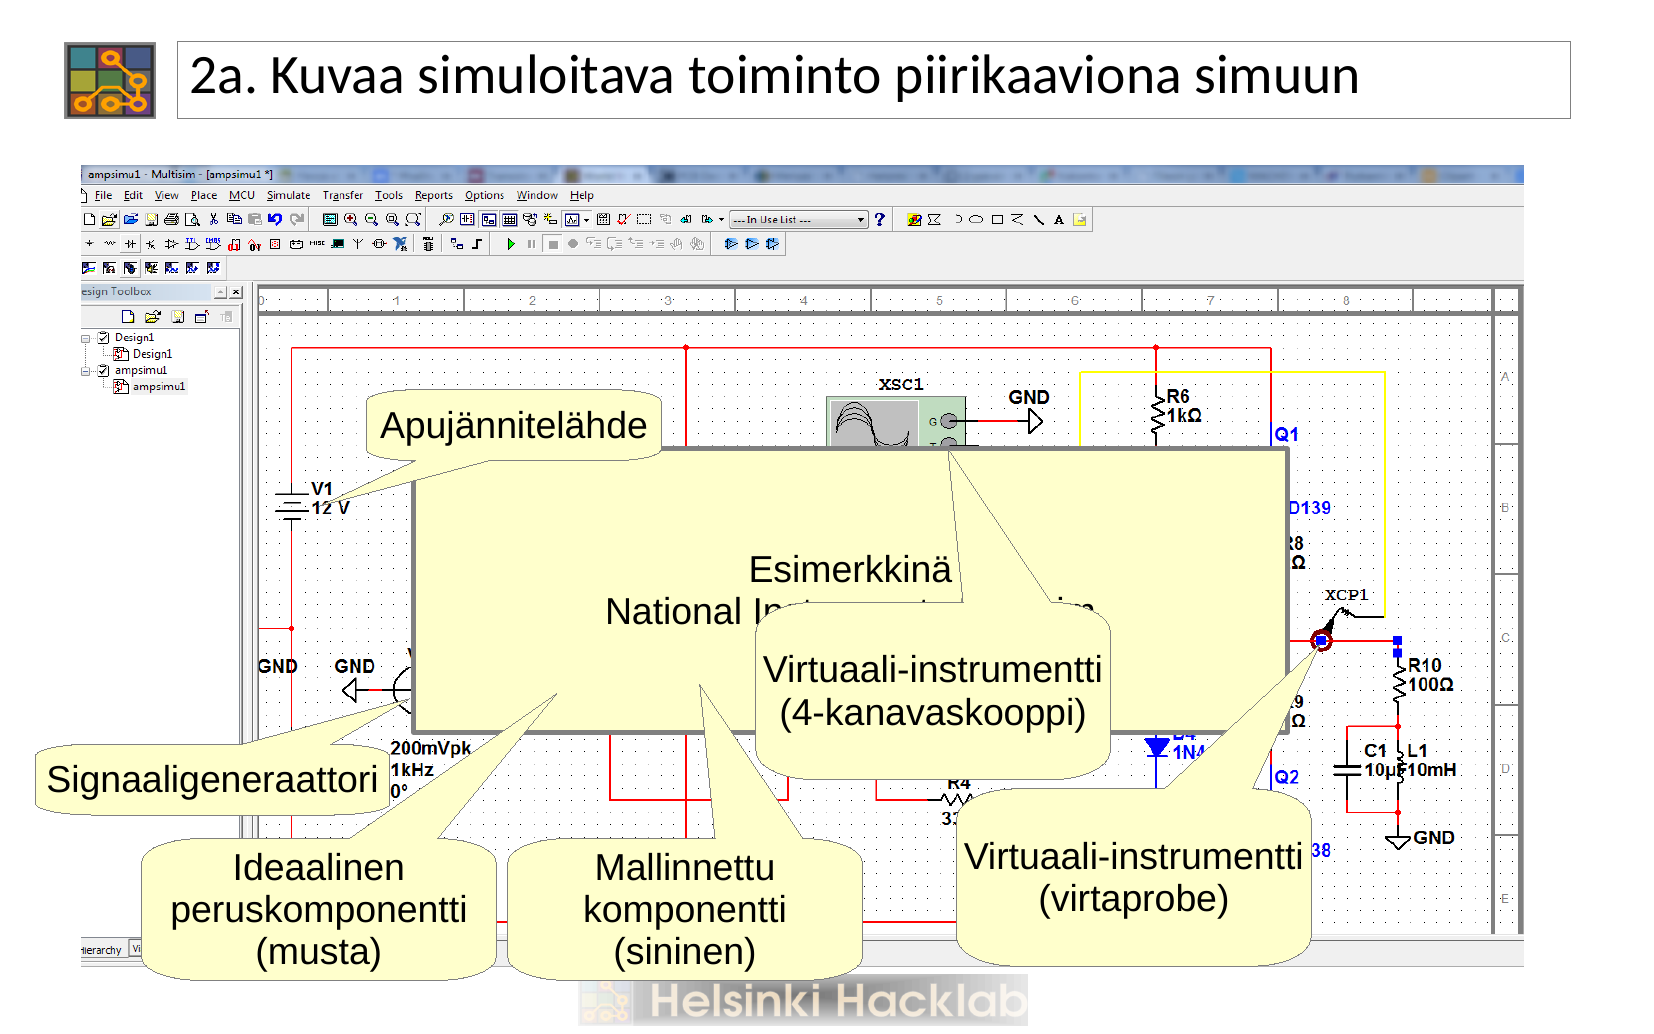

# 2a. Kuvaa simuloitava toiminto piirikaaviona simuun
Apujännitelähde
Esimerkkinä
National Instruments Multisim
Virtuaali-instrumentti
(4-kanavaskooppi)
Signaaligeneraattori
Virtuaali-instrumentti
(virtaprobe)
Ideaalinen
peruskomponentti
(musta)
Mallinnettu
komponentti
(sininen)